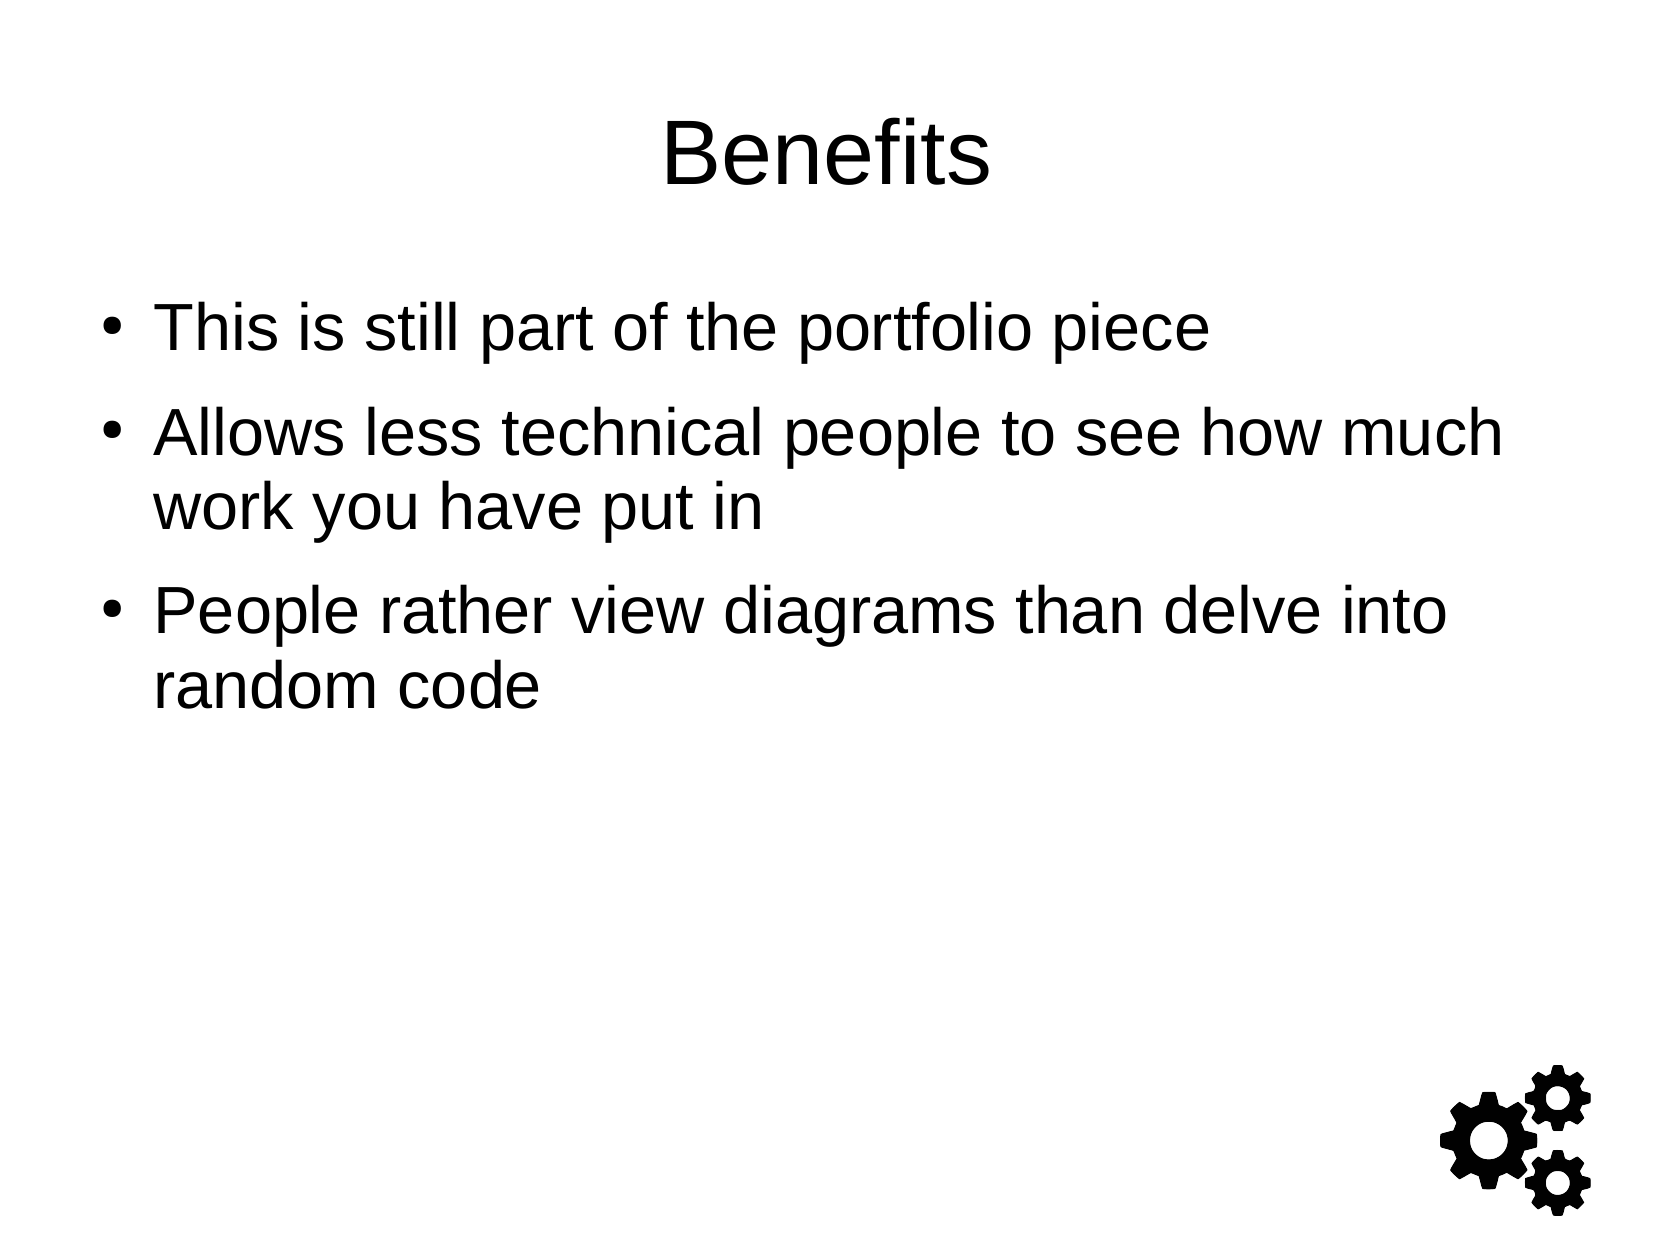

# Benefits
This is still part of the portfolio piece
Allows less technical people to see how much work you have put in
People rather view diagrams than delve into random code